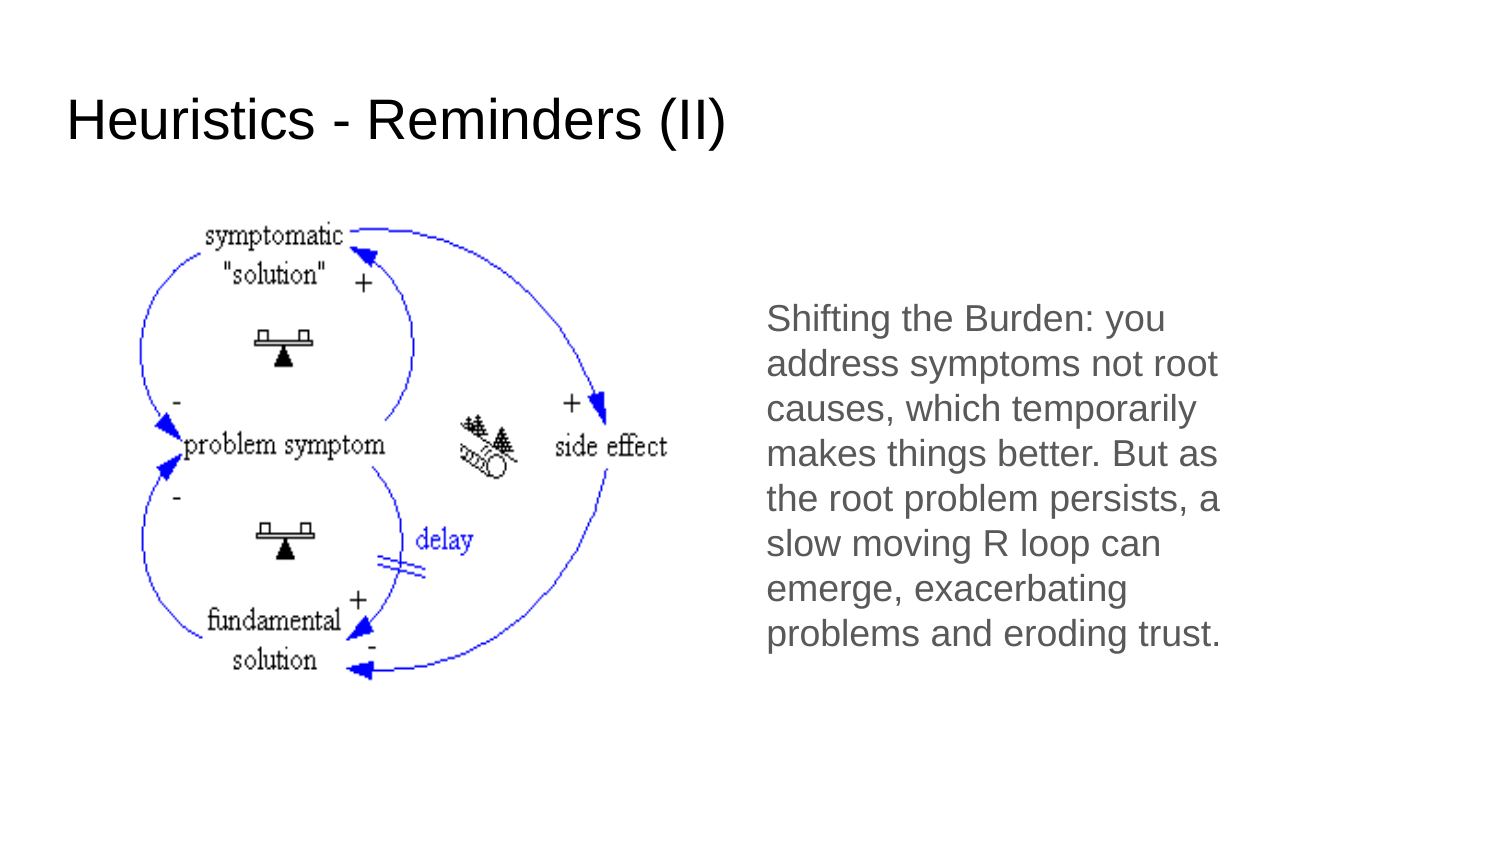

# Heuristics - Reminders (II)
Shifting the Burden: you address symptoms not root causes, which temporarily makes things better. But as the root problem persists, a slow moving R loop can emerge, exacerbating problems and eroding trust.